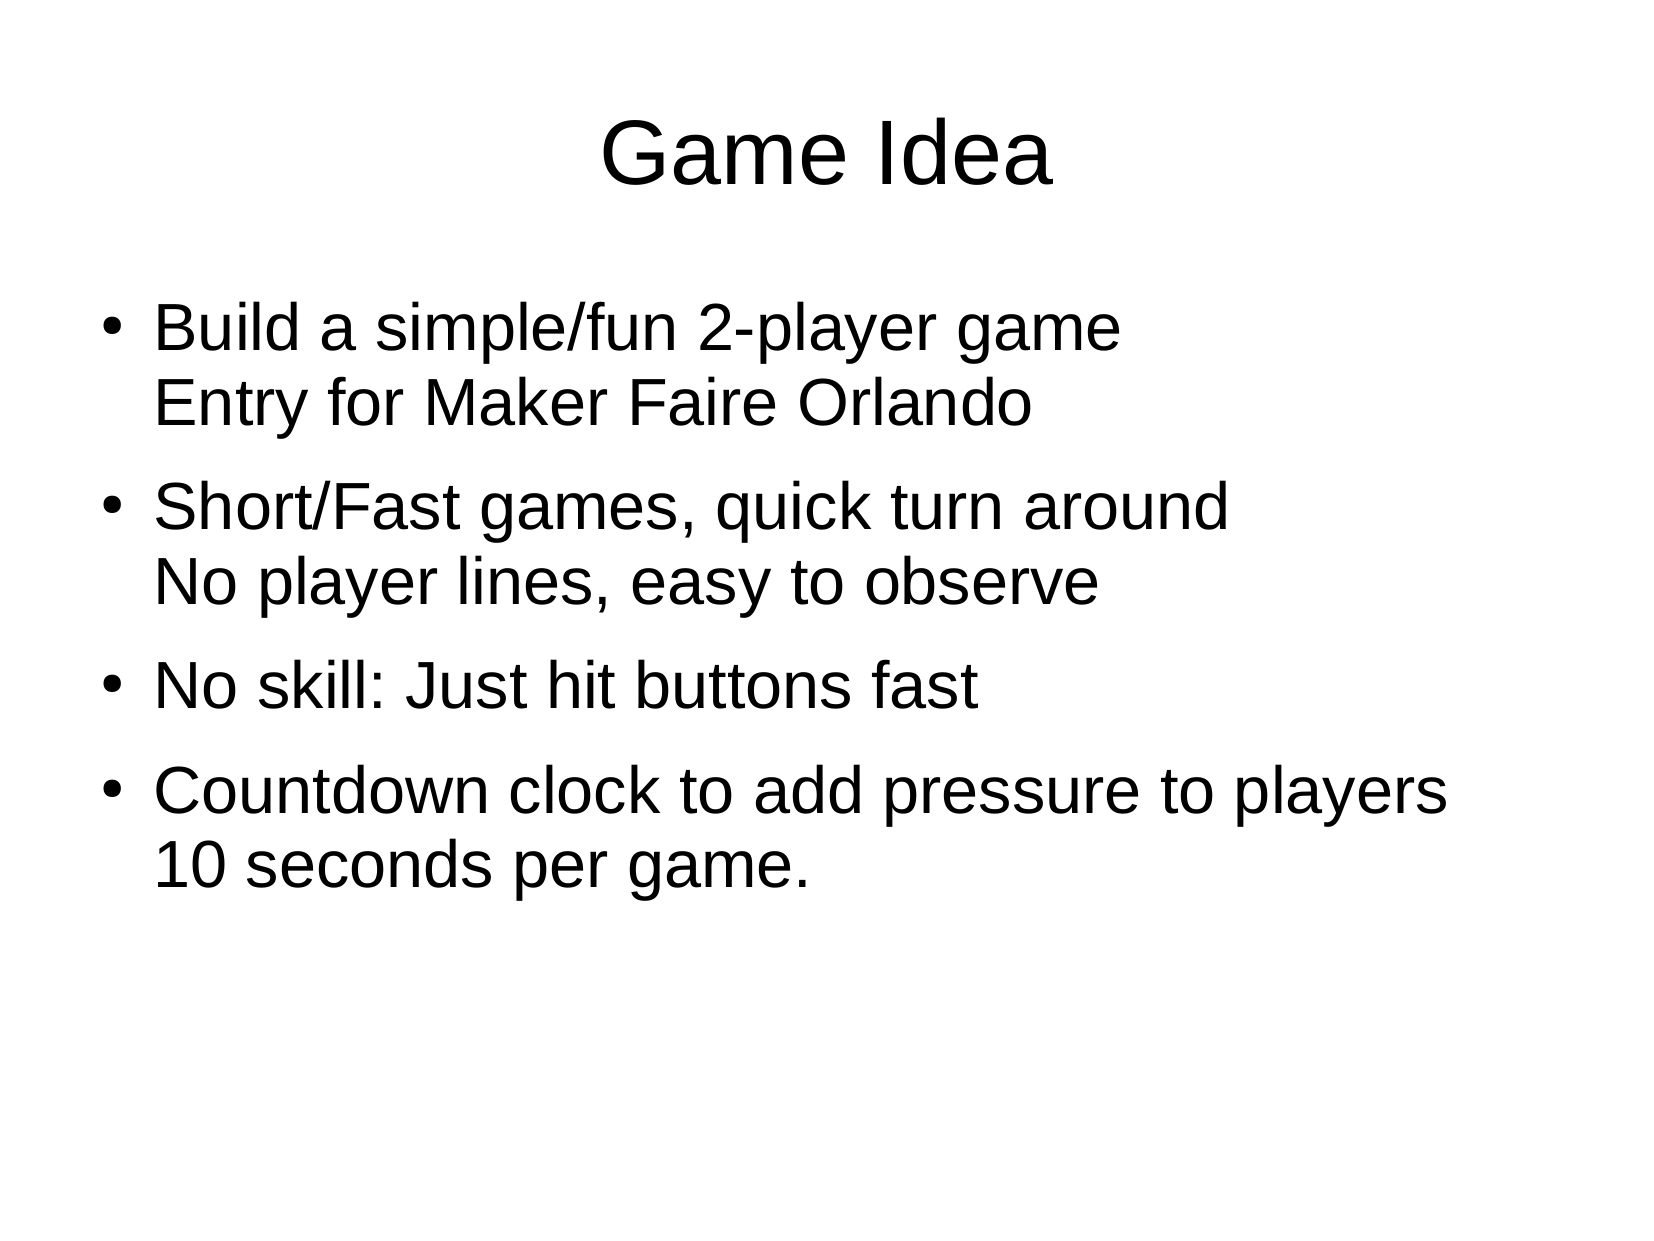

# Game Idea
Build a simple/fun 2-player game
Entry for Maker Faire Orlando
Short/Fast games, quick turn around
No player lines, easy to observe
No skill: Just hit buttons fast
Countdown clock to add pressure to players
10 seconds per game.